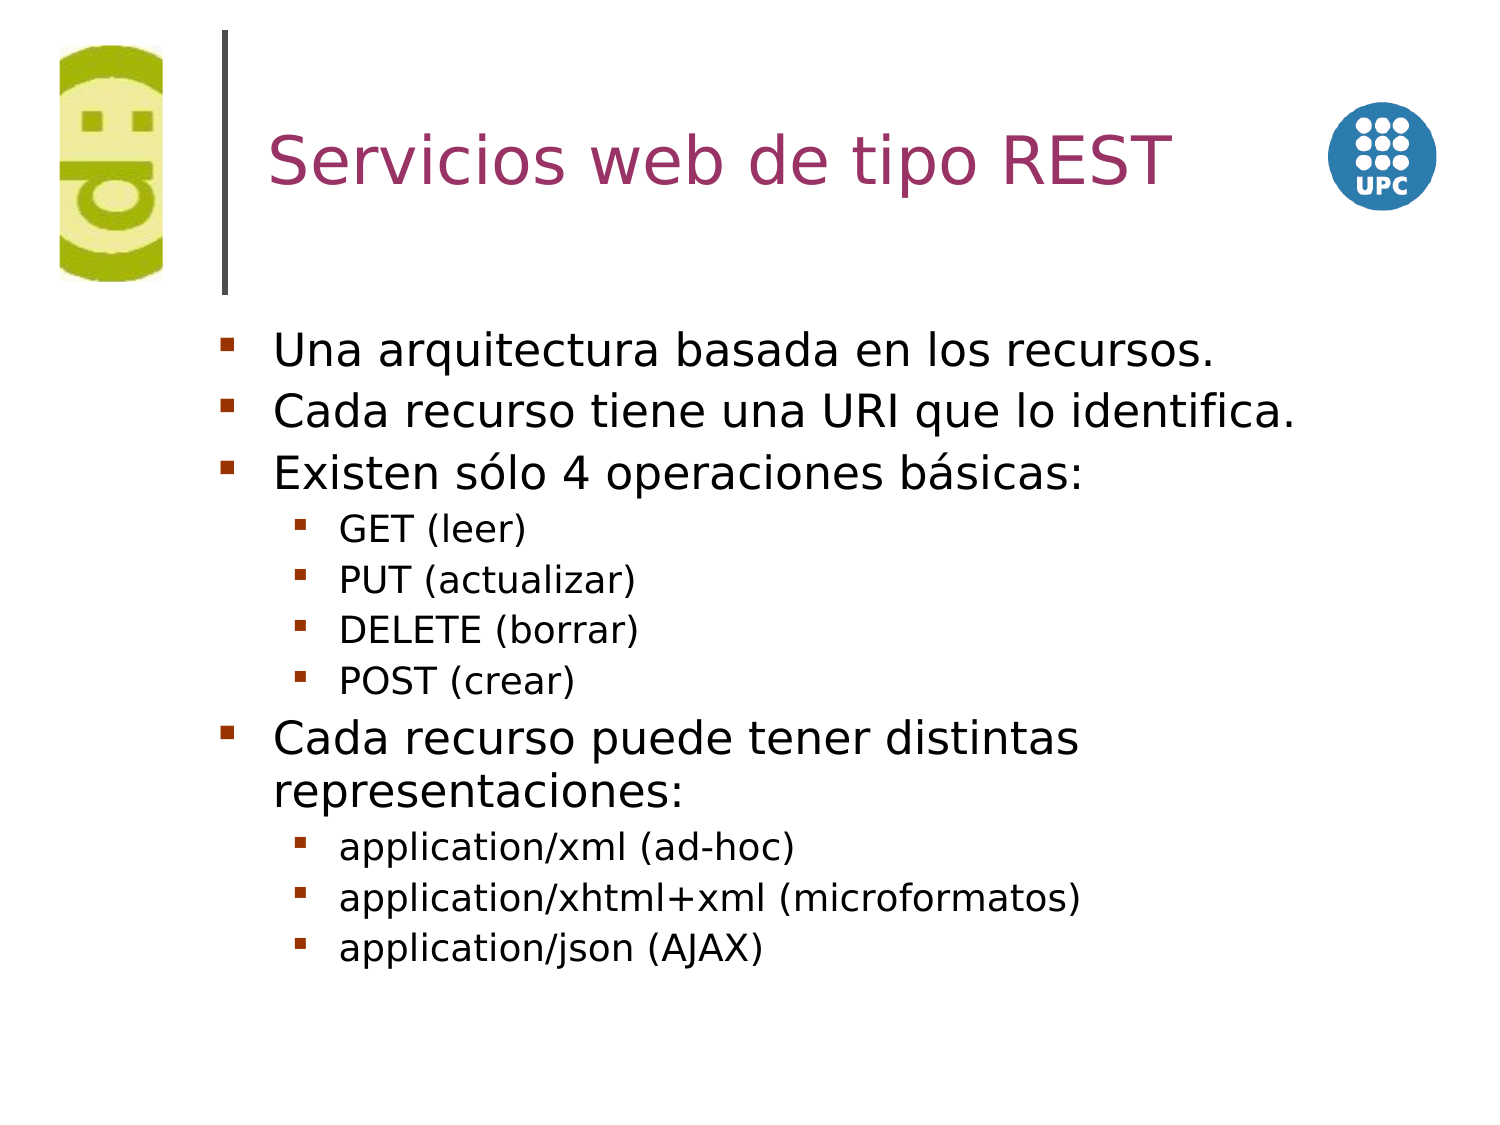

# Servicios web de tipo REST
Una arquitectura basada en los recursos.
Cada recurso tiene una URI que lo identifica.
Existen sólo 4 operaciones básicas:
GET (leer)
PUT (actualizar)
DELETE (borrar)
POST (crear)
Cada recurso puede tener distintas representaciones:
application/xml (ad-hoc)
application/xhtml+xml (microformatos)
application/json (AJAX)